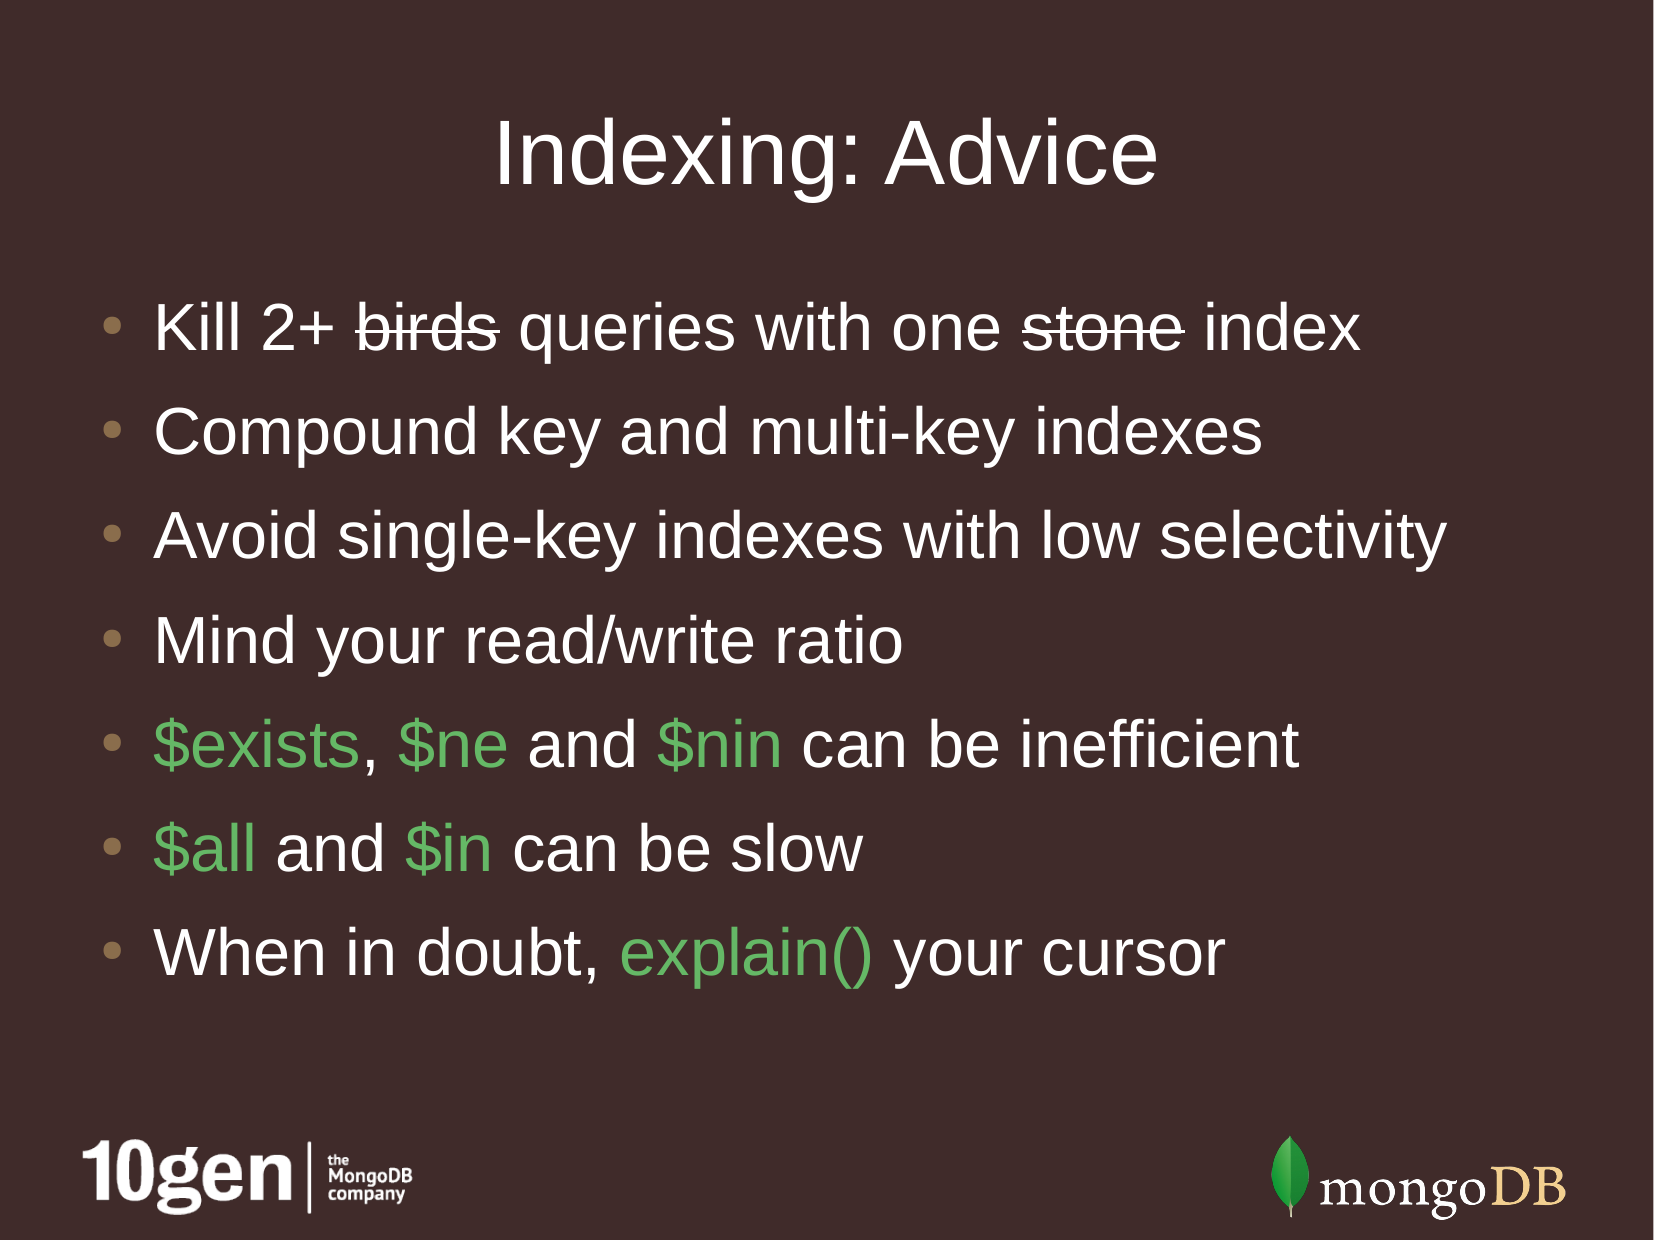

# Indexing: Advice
Kill 2+ birds queries with one stone index
Compound key and multi-key indexes
Avoid single-key indexes with low selectivity
Mind your read/write ratio
$exists, $ne and $nin can be inefficient
$all and $in can be slow
When in doubt, explain() your cursor